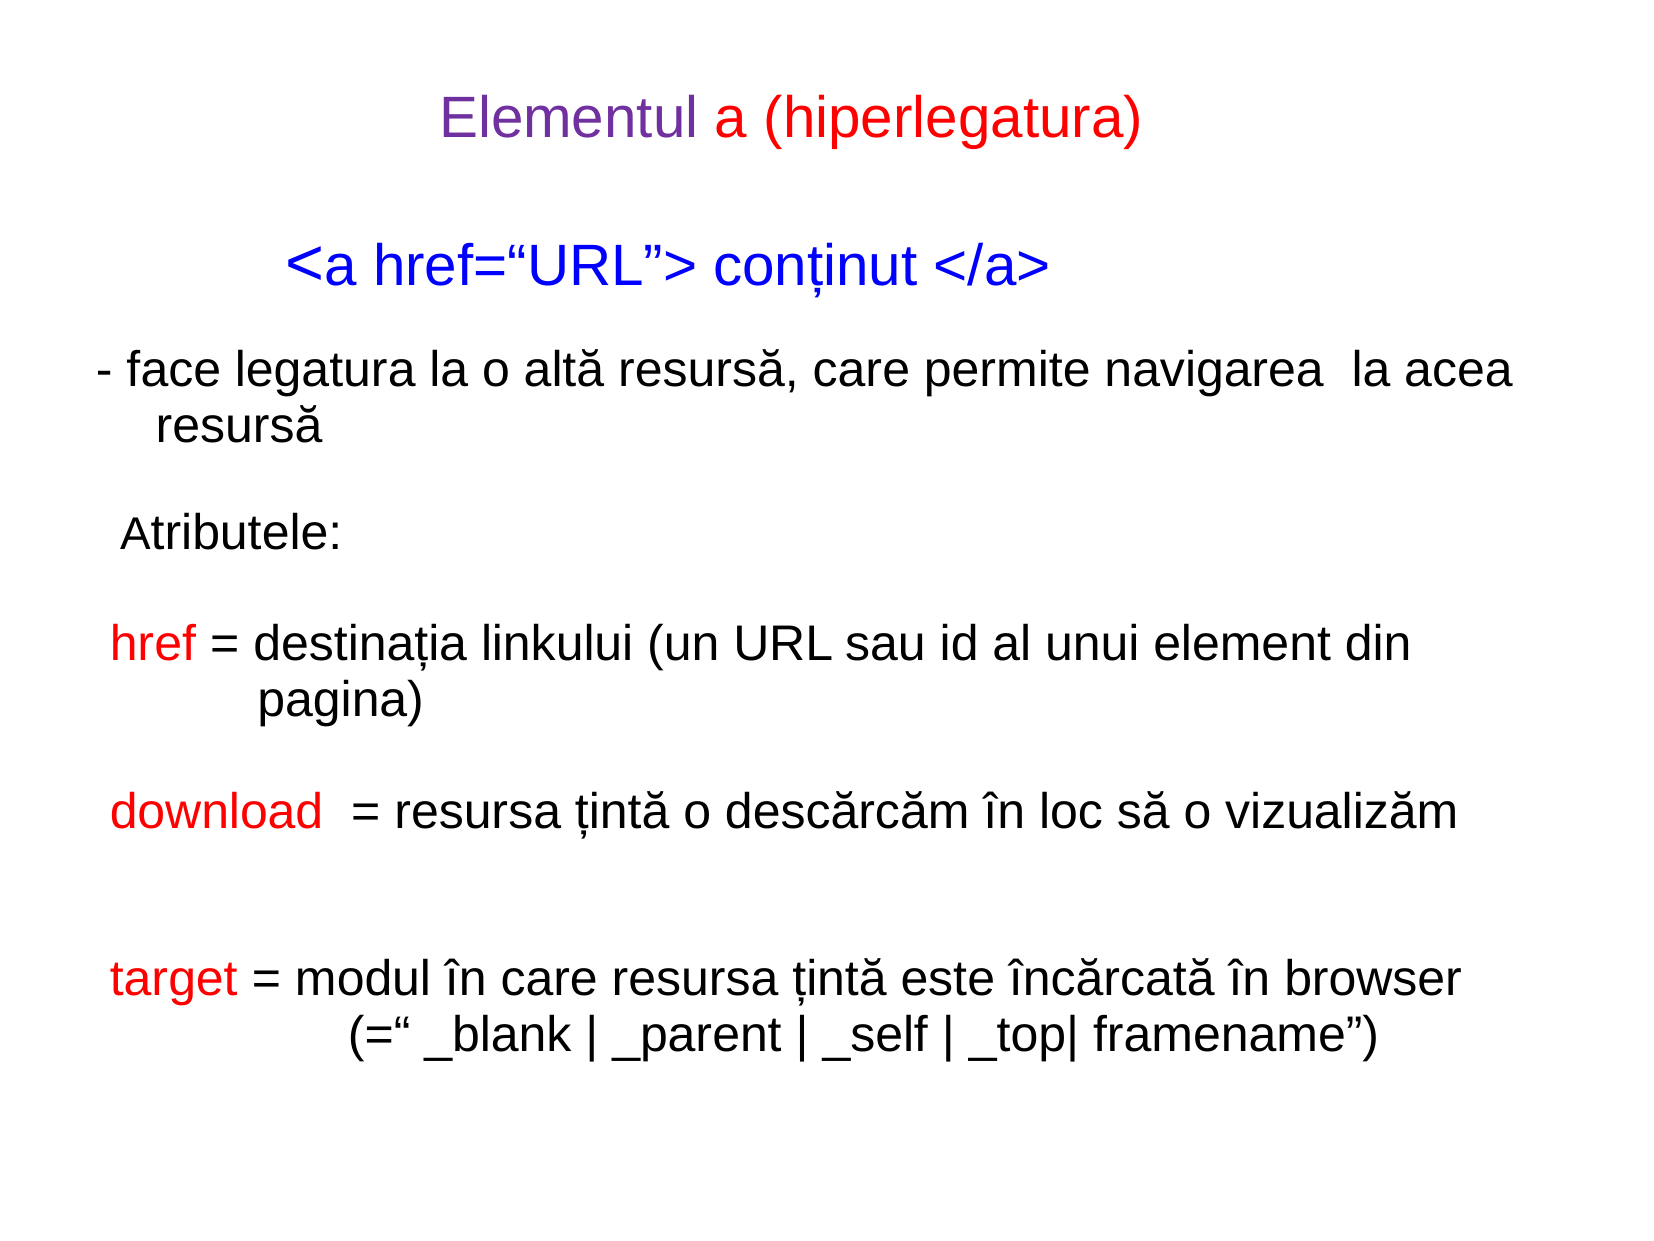

Elementul a (hiperlegatura)
 <a href=“URL”> conținut </a>
 - face legatura la o altă resursă, care permite navigarea la acea 	resursă
 Atributele:
 href = destinația linkului (un URL sau id al unui element din 				 pagina)
 download = resursa țintă o descărcăm în loc să o vizualizăm
 target = modul în care resursa țintă este încărcată în browser
 (=“ _blank | _parent | _self | _top| framename”)